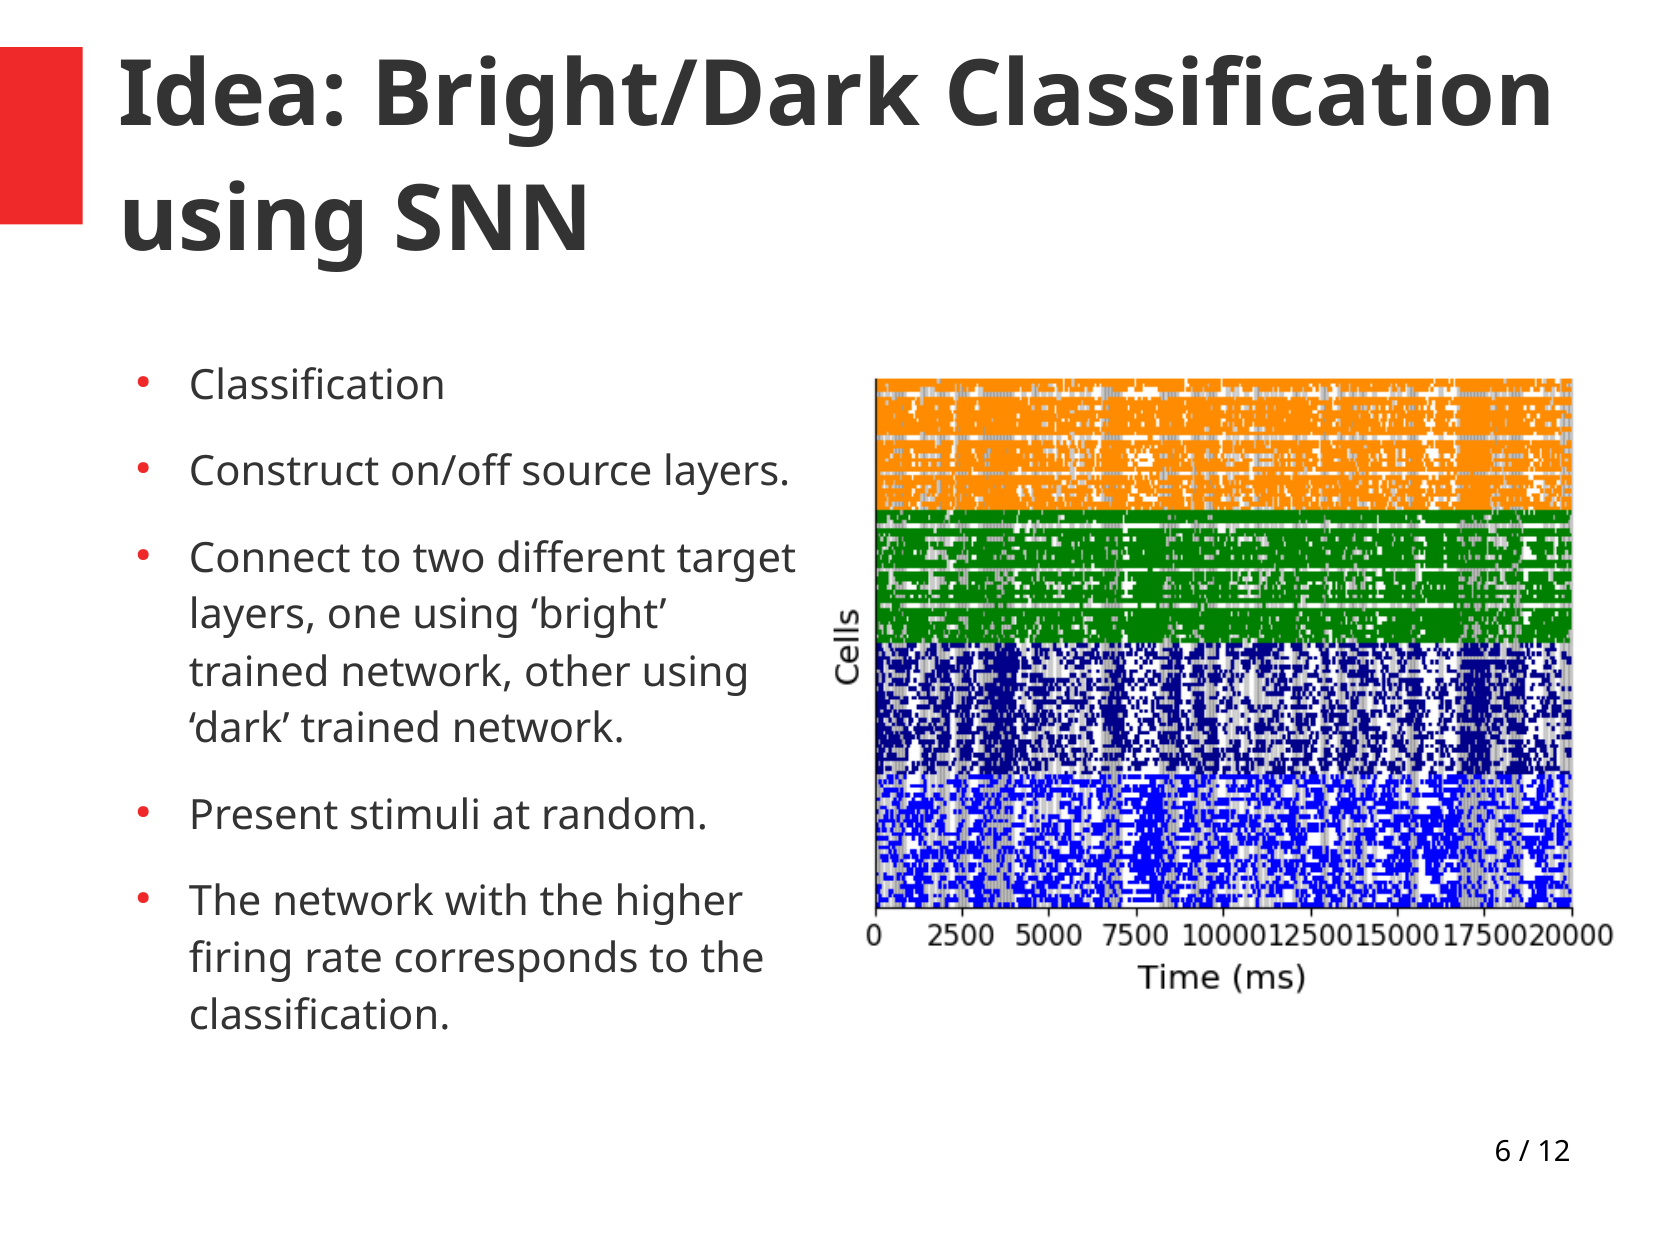

# Idea: Bright/Dark Classification using SNN
Classification
Construct on/off source layers.
Connect to two different target layers, one using ‘bright’ trained network, other using ‘dark’ trained network.
Present stimuli at random.
The network with the higher firing rate corresponds to the classification.
6